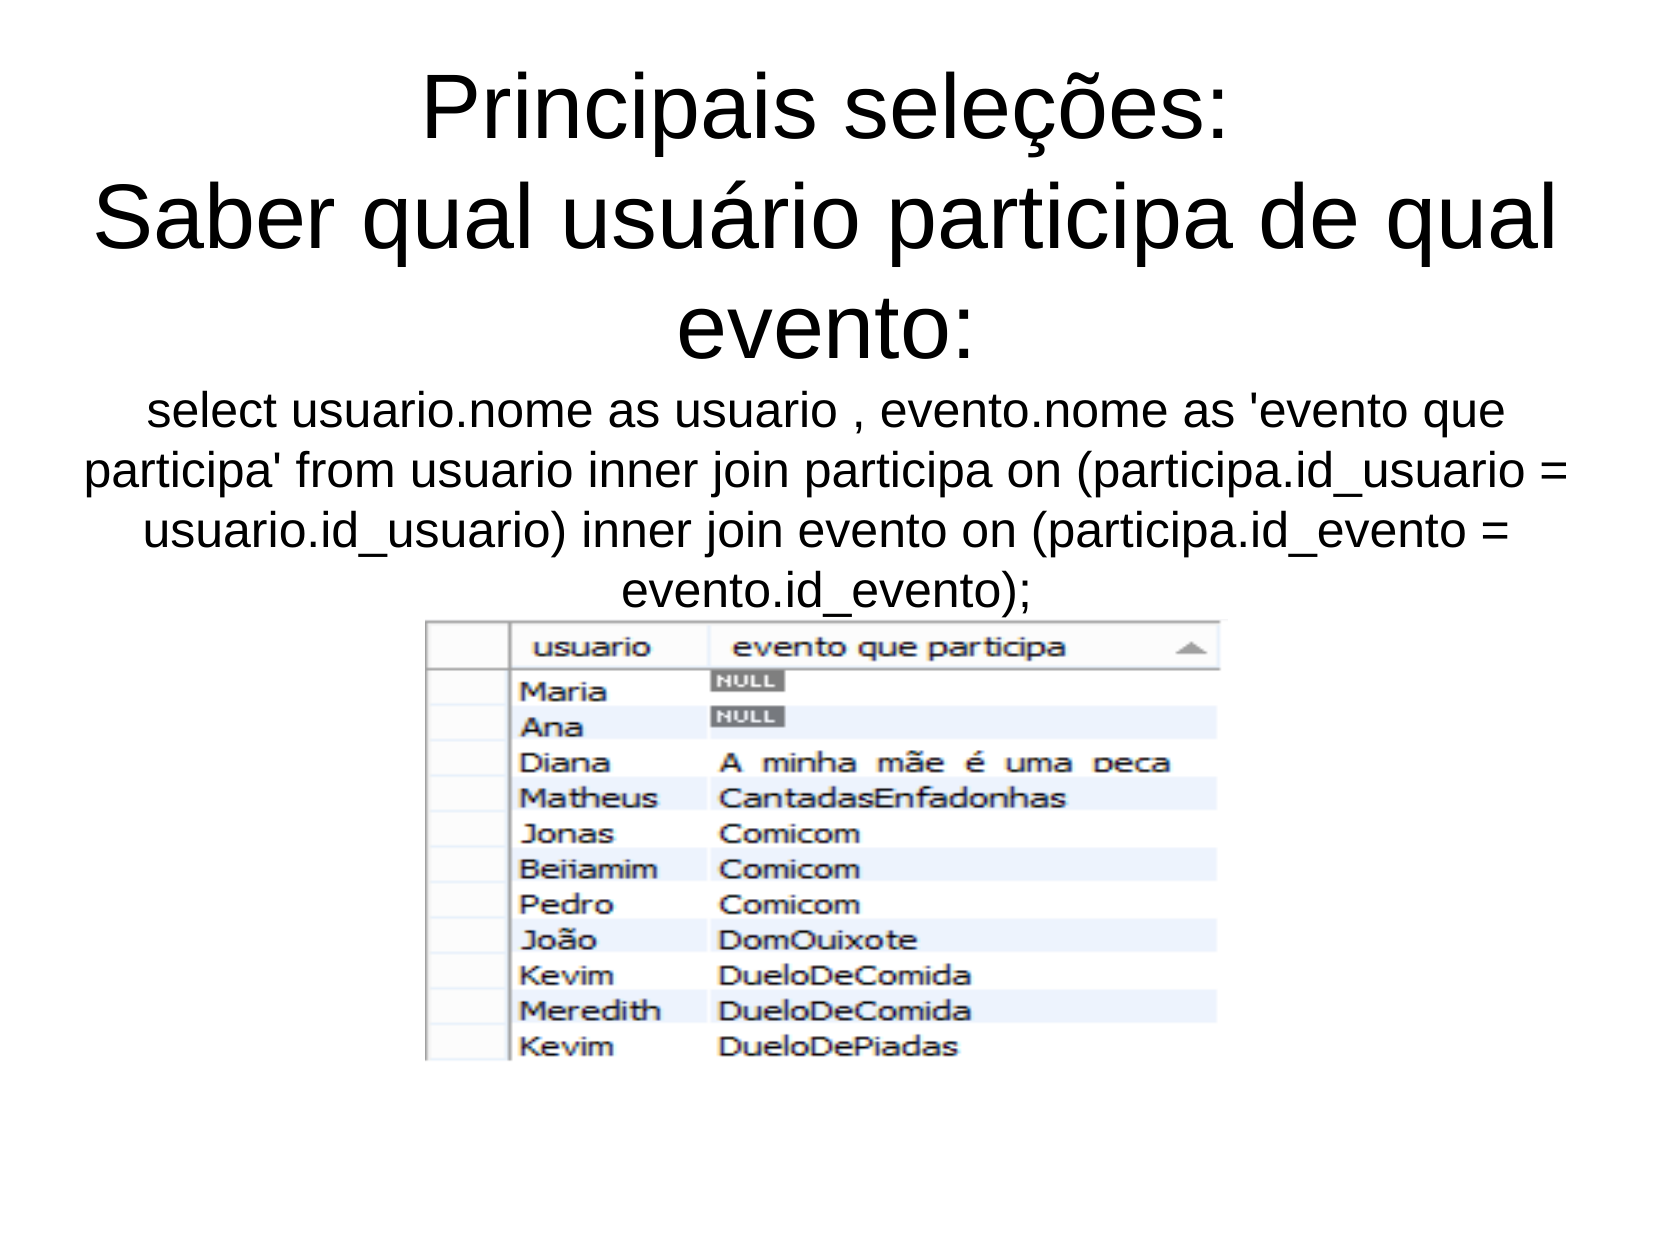

# Principais seleções: Saber qual usuário participa de qual evento: select usuario.nome as usuario , evento.nome as 'evento que participa' from usuario inner join participa on (participa.id_usuario = usuario.id_usuario) inner join evento on (participa.id_evento = evento.id_evento);